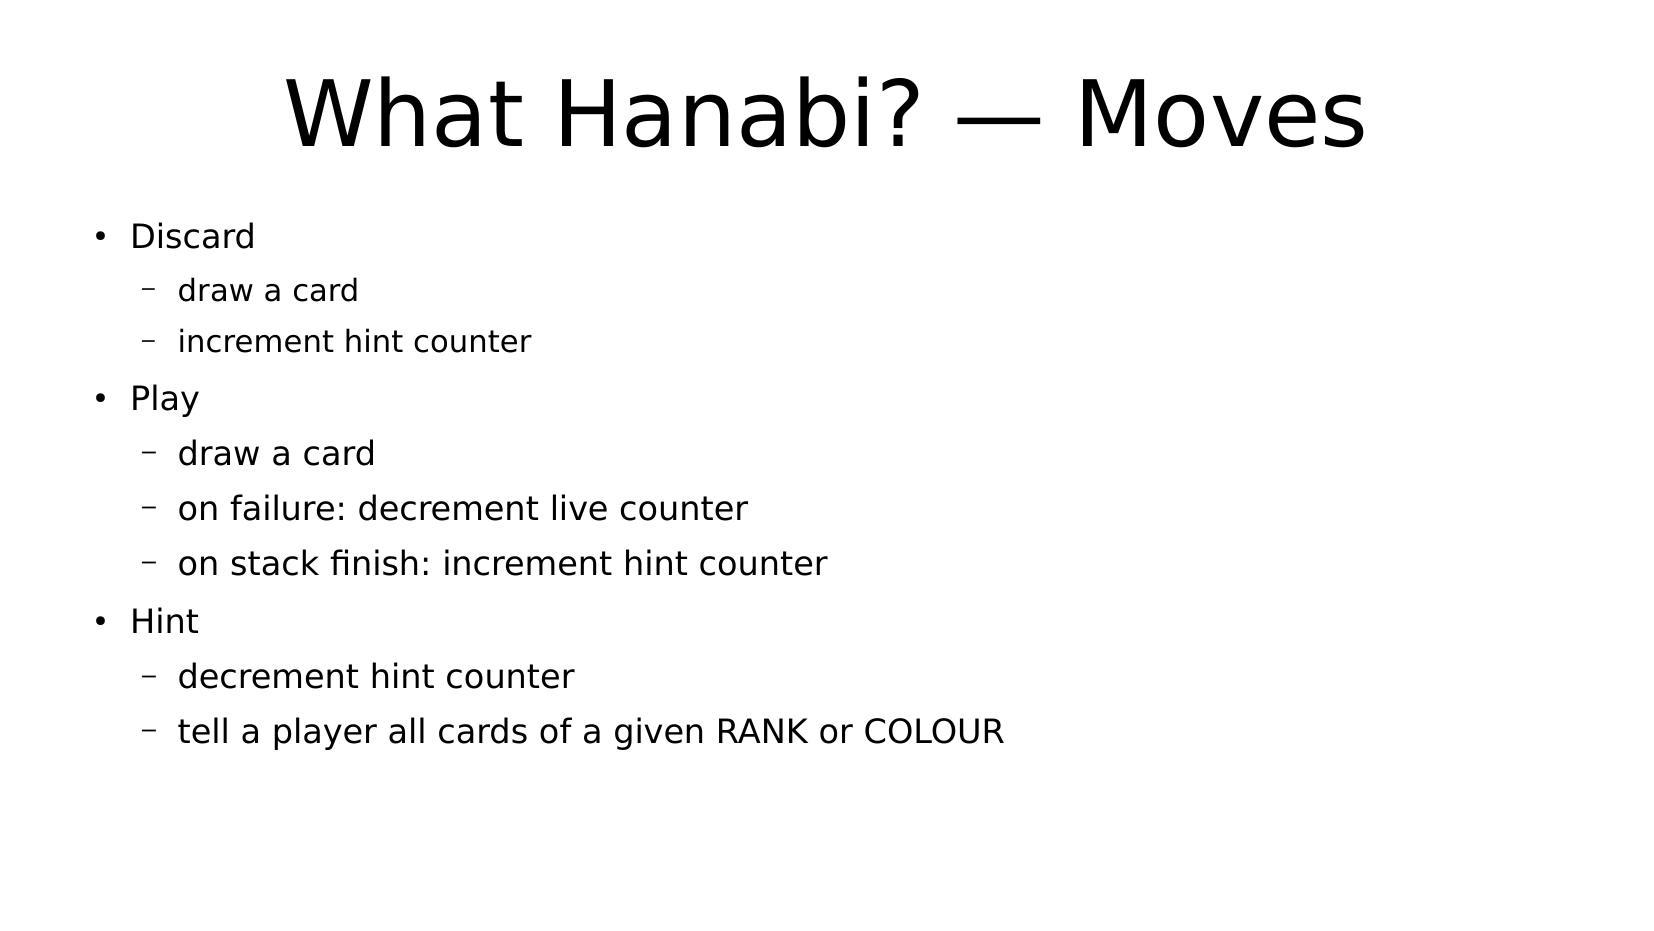

# What Hanabi? — Moves
Discard
draw a card
increment hint counter
Play
draw a card
on failure: decrement live counter
on stack finish: increment hint counter
Hint
decrement hint counter
tell a player all cards of a given RANK or COLOUR